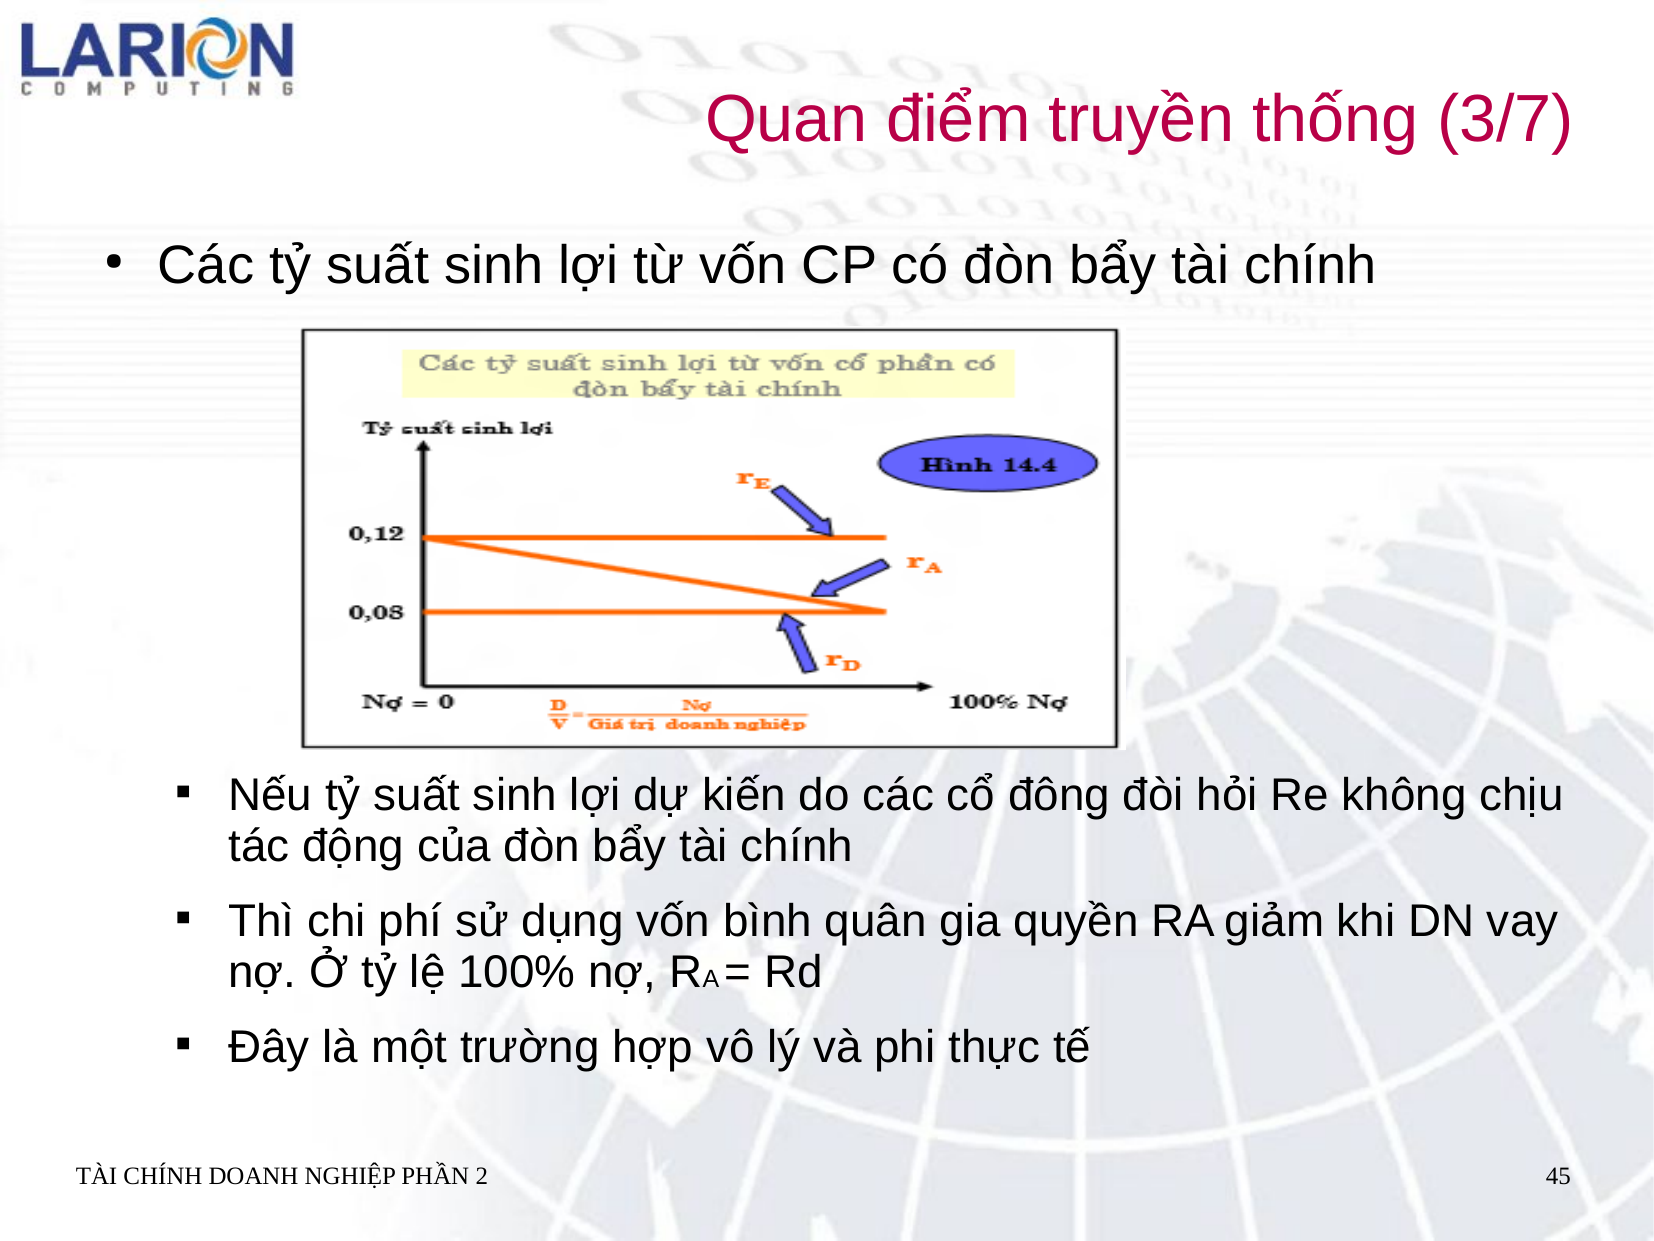

# Quan điểm truyền thống (3/7)
Các tỷ suất sinh lợi từ vốn CP có đòn bẩy tài chính
Nếu tỷ suất sinh lợi dự kiến do các cổ đông đòi hỏi Re không chịu tác động của đòn bẩy tài chính
Thì chi phí sử dụng vốn bình quân gia quyền RA giảm khi DN vay nợ. Ở tỷ lệ 100% nợ, RA = Rd
Đây là một trường hợp vô lý và phi thực tế
TÀI CHÍNH DOANH NGHIỆP PHẦN 2
45